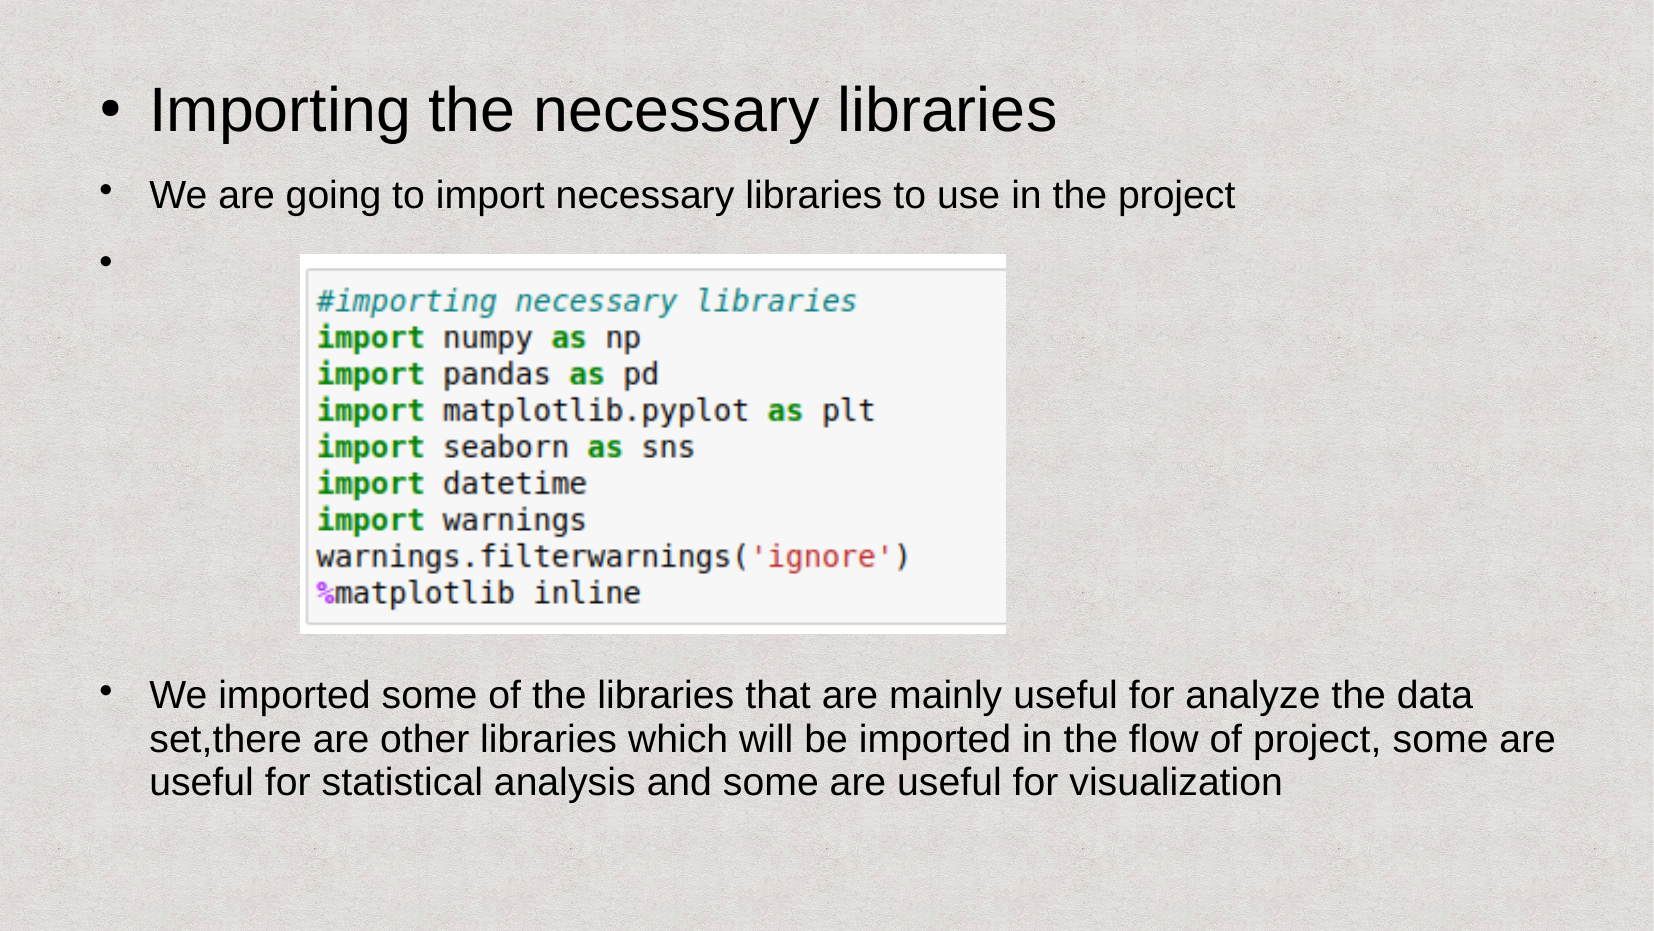

# Importing the necessary libraries
We are going to import necessary libraries to use in the project
We imported some of the libraries that are mainly useful for analyze the data set,there are other libraries which will be imported in the flow of project, some are useful for statistical analysis and some are useful for visualization